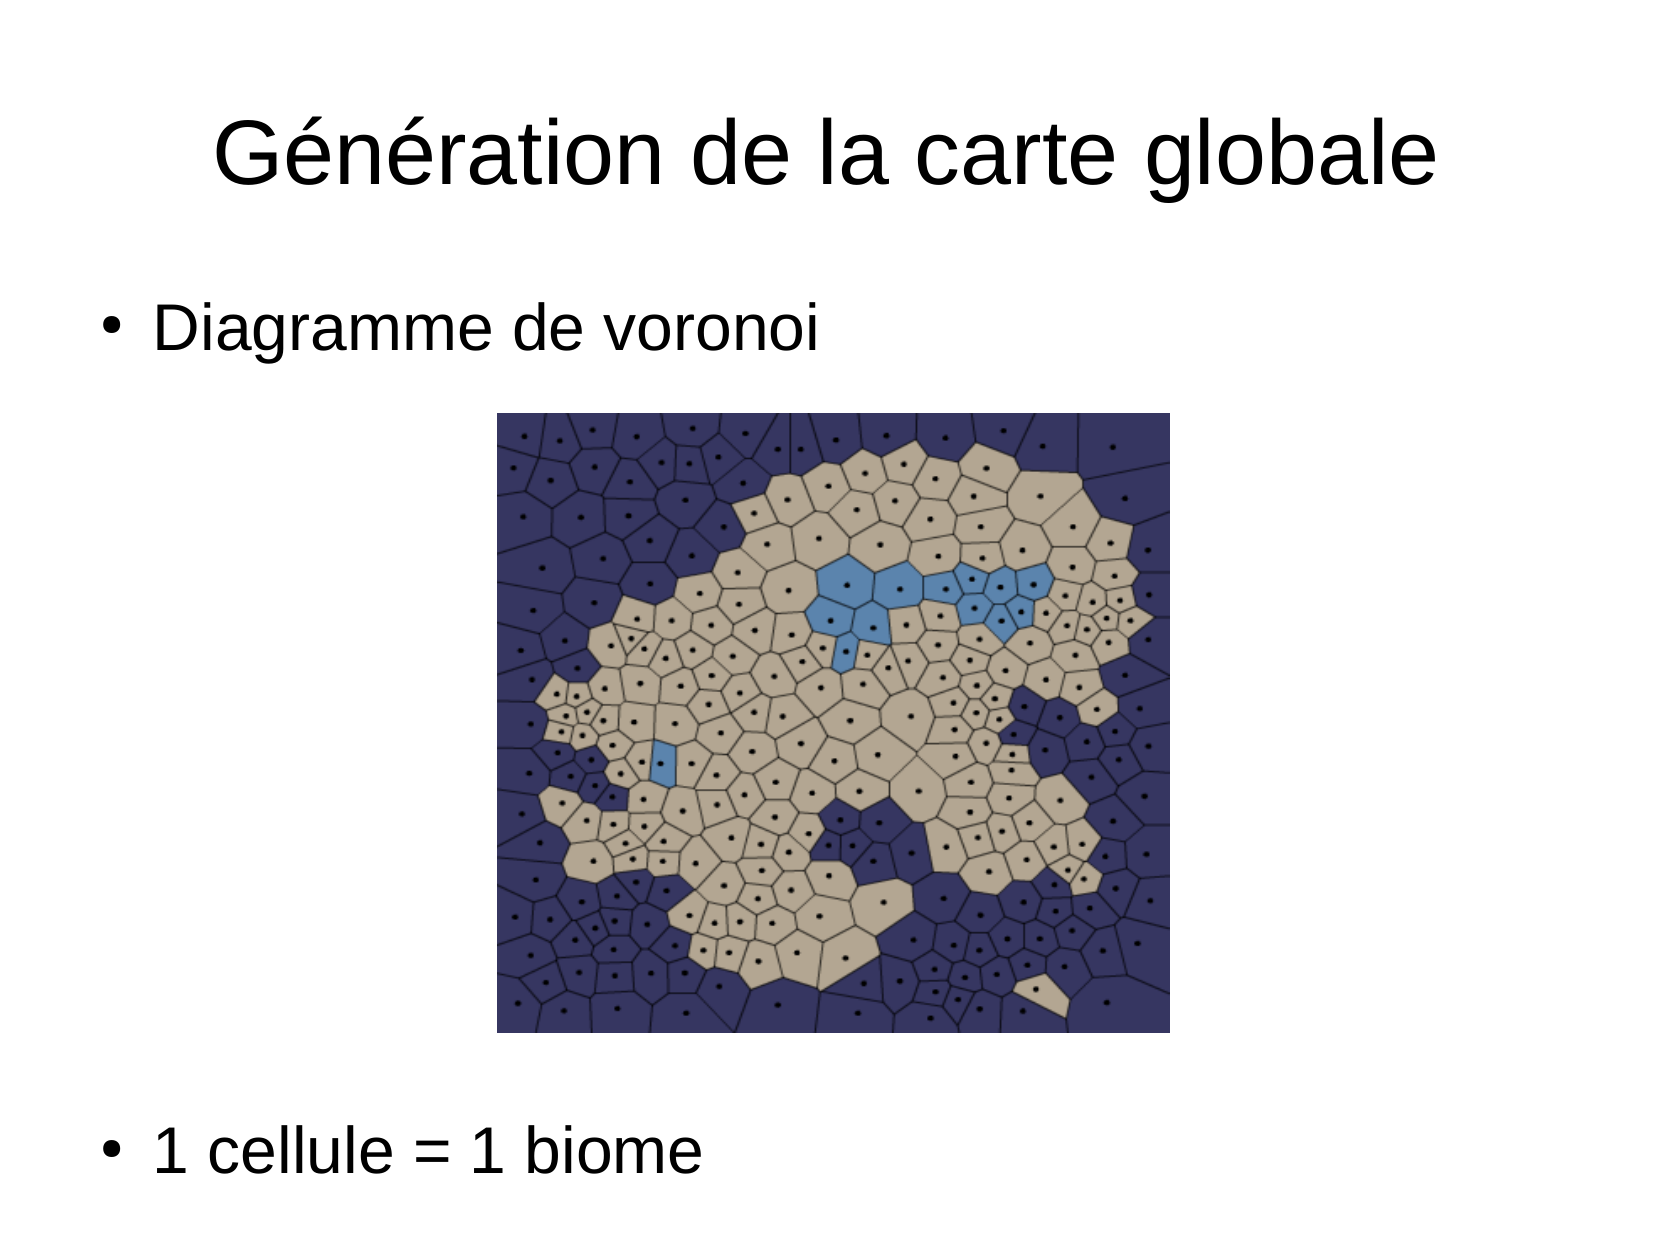

# Génération de la carte globale
Diagramme de voronoi
1 cellule = 1 biome